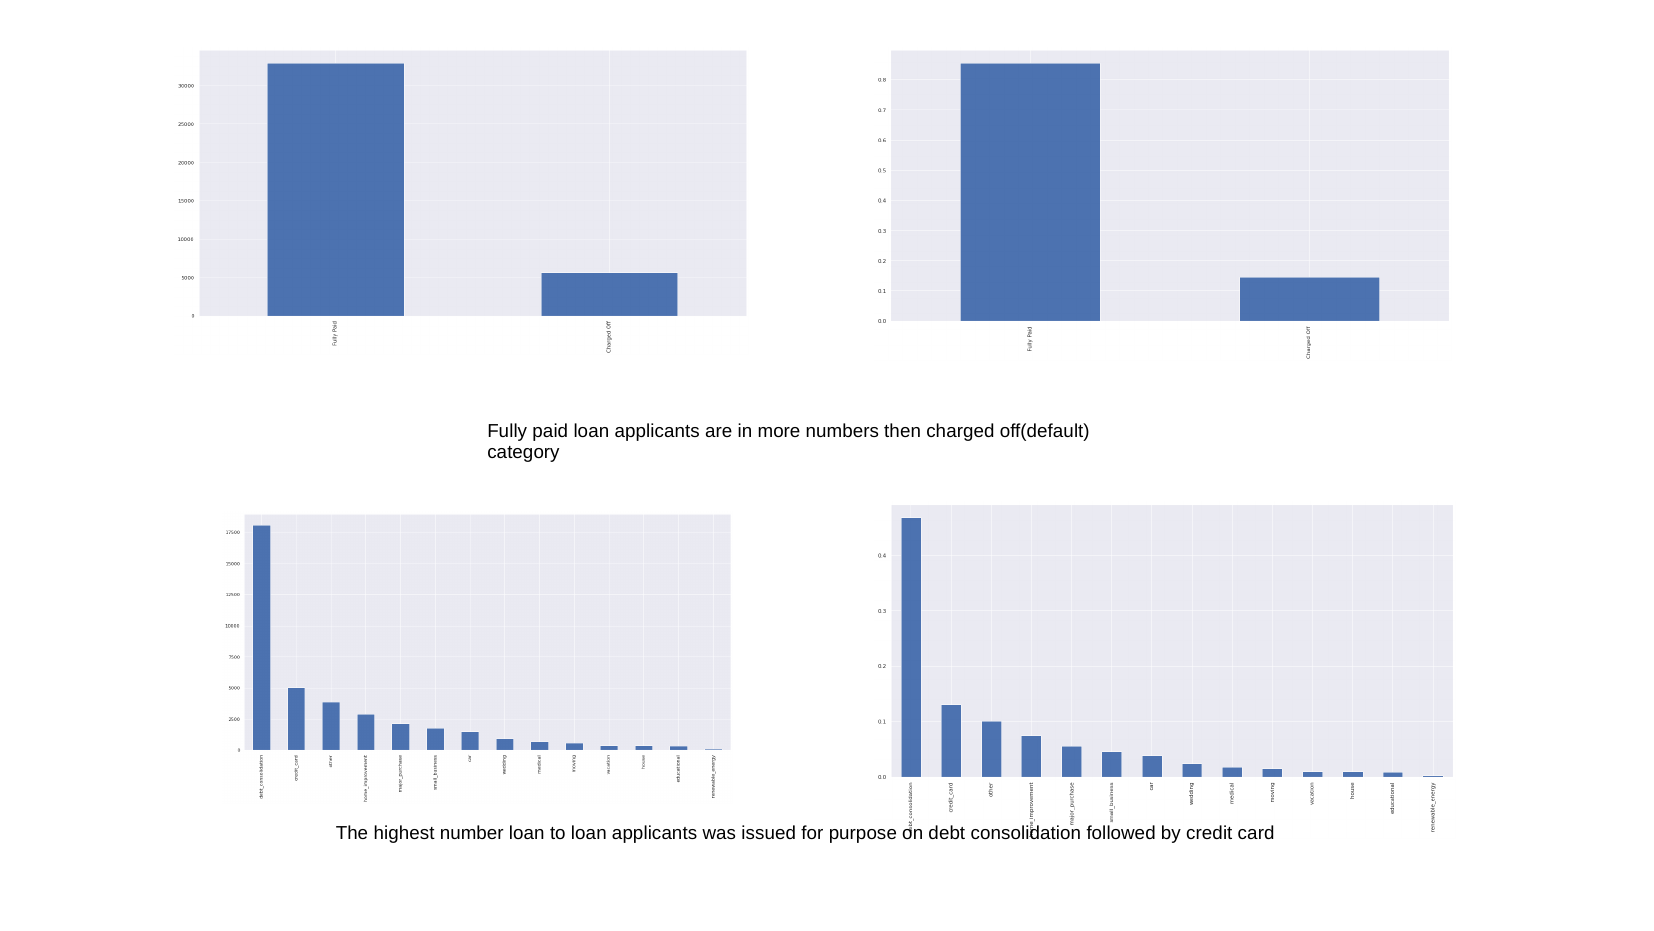

Fully paid loan applicants are in more numbers then charged off(default) category
The highest number loan to loan applicants was issued for purpose on debt consolidation followed by credit card